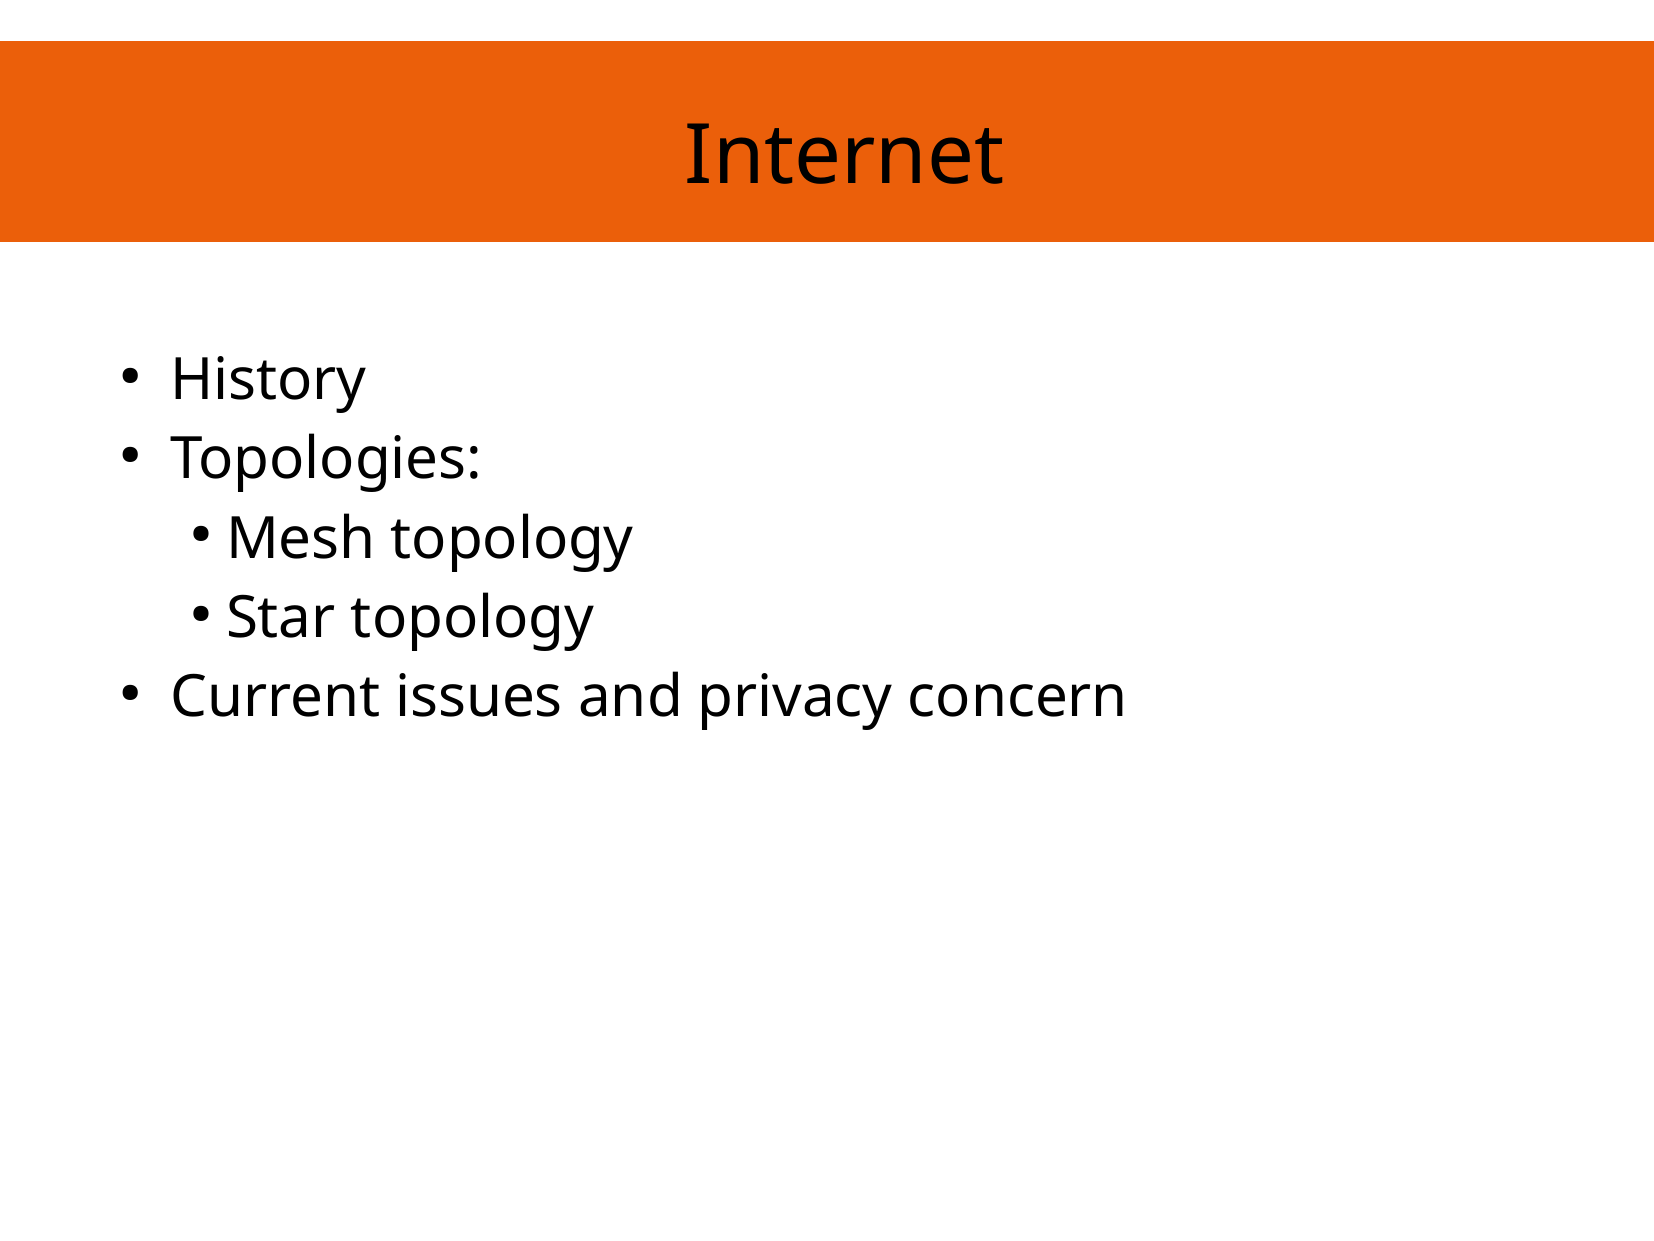

Internet
 History
 Topologies:
Mesh topology
Star topology
 Current issues and privacy concern